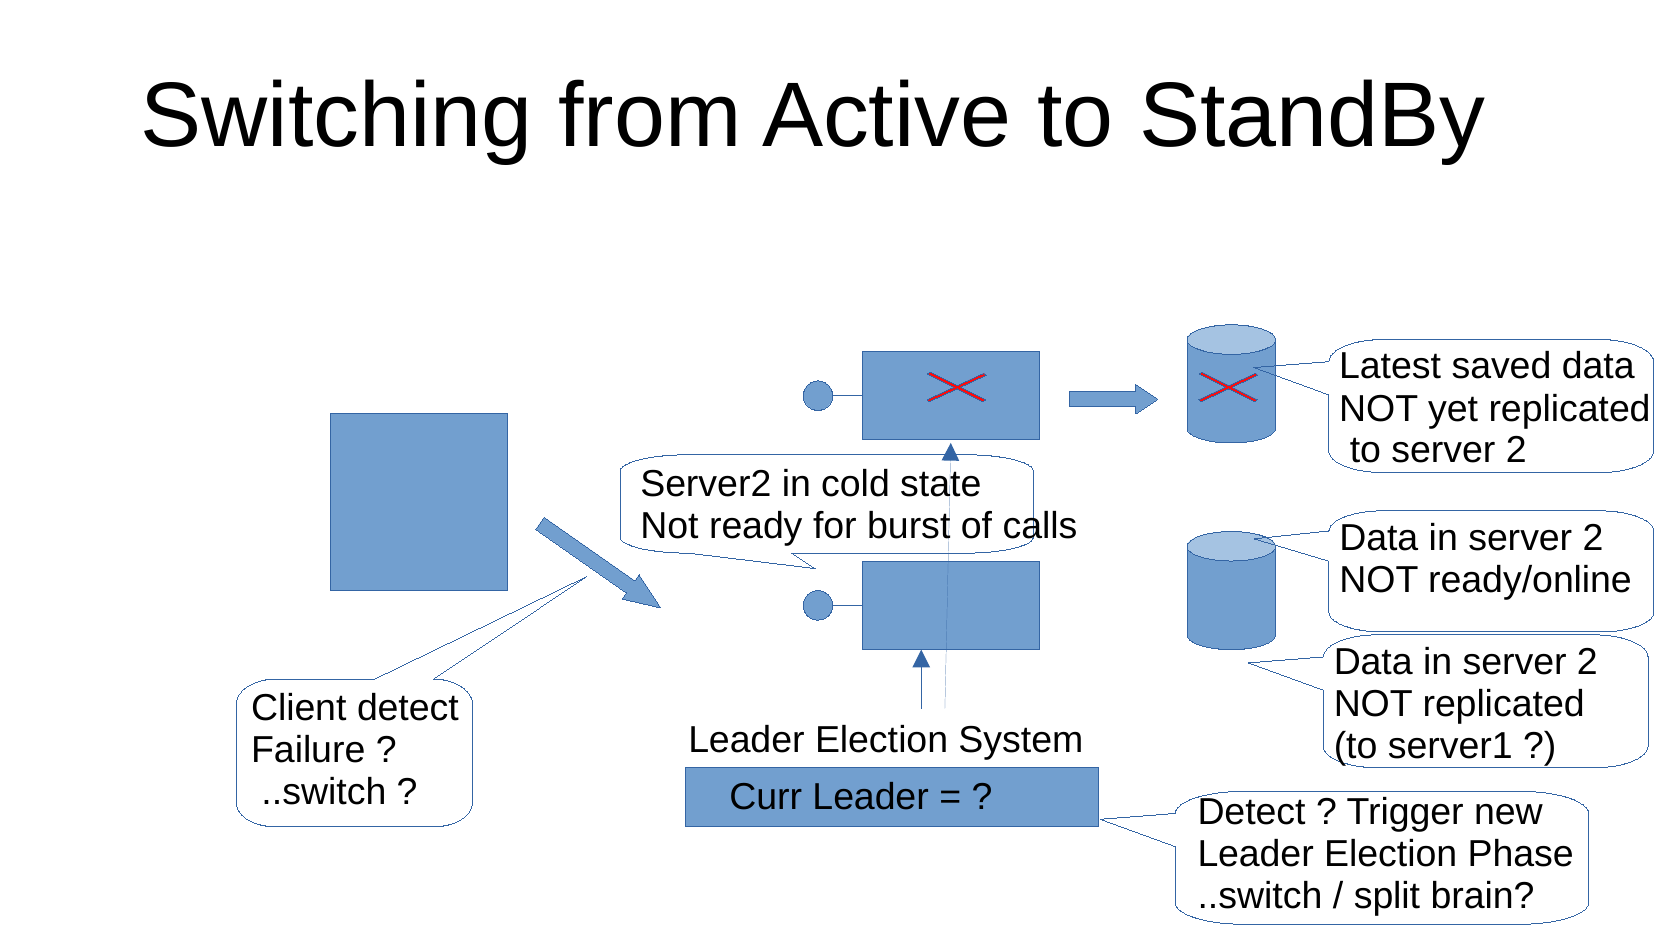

# Switching from Active to StandBy
Latest saved data
NOT yet replicated
 to server 2
Server2 in cold state
Not ready for burst of calls
Data in server 2
NOT ready/online
Data in server 2
NOT replicated
(to server1 ?)
Client detect
Failure ?
 ..switch ?
Leader Election System
Curr Leader = ?
Detect ? Trigger new
Leader Election Phase
..switch / split brain?